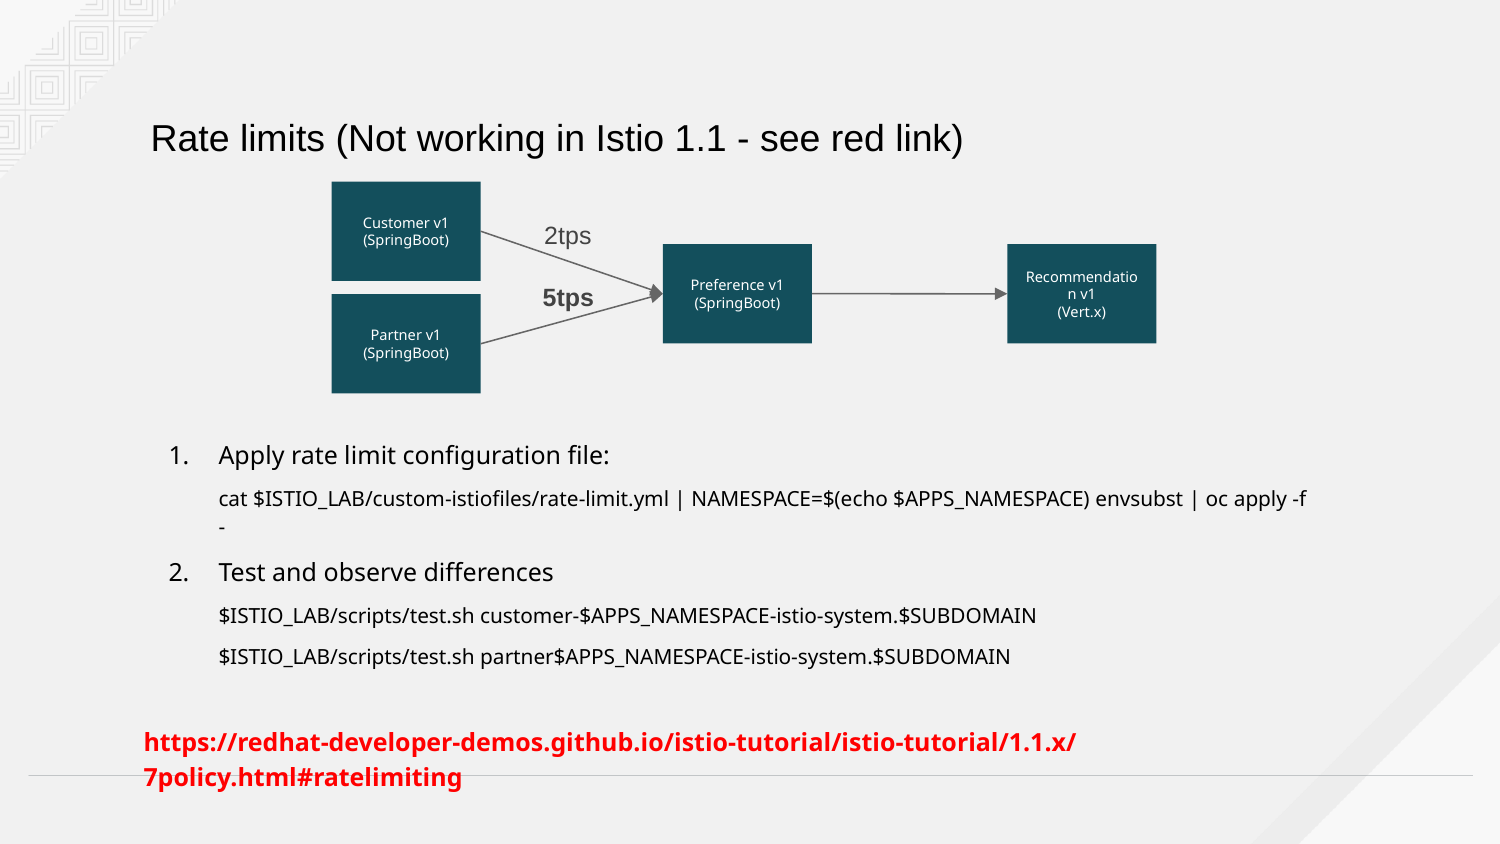

# Rate limits (Not working in Istio 1.1 - see red link)
Customer v1
(SpringBoot)
2tps
Preference v1
(SpringBoot)
Recommendation v1
(Vert.x)
5tps
Partner v1
(SpringBoot)
Apply rate limit configuration file:
cat $ISTIO_LAB/custom-istiofiles/rate-limit.yml | NAMESPACE=$(echo $APPS_NAMESPACE) envsubst | oc apply -f -
Test and observe differences
$ISTIO_LAB/scripts/test.sh customer-$APPS_NAMESPACE-istio-system.$SUBDOMAIN
$ISTIO_LAB/scripts/test.sh partner$APPS_NAMESPACE-istio-system.$SUBDOMAIN
https://redhat-developer-demos.github.io/istio-tutorial/istio-tutorial/1.1.x/7policy.html#ratelimiting